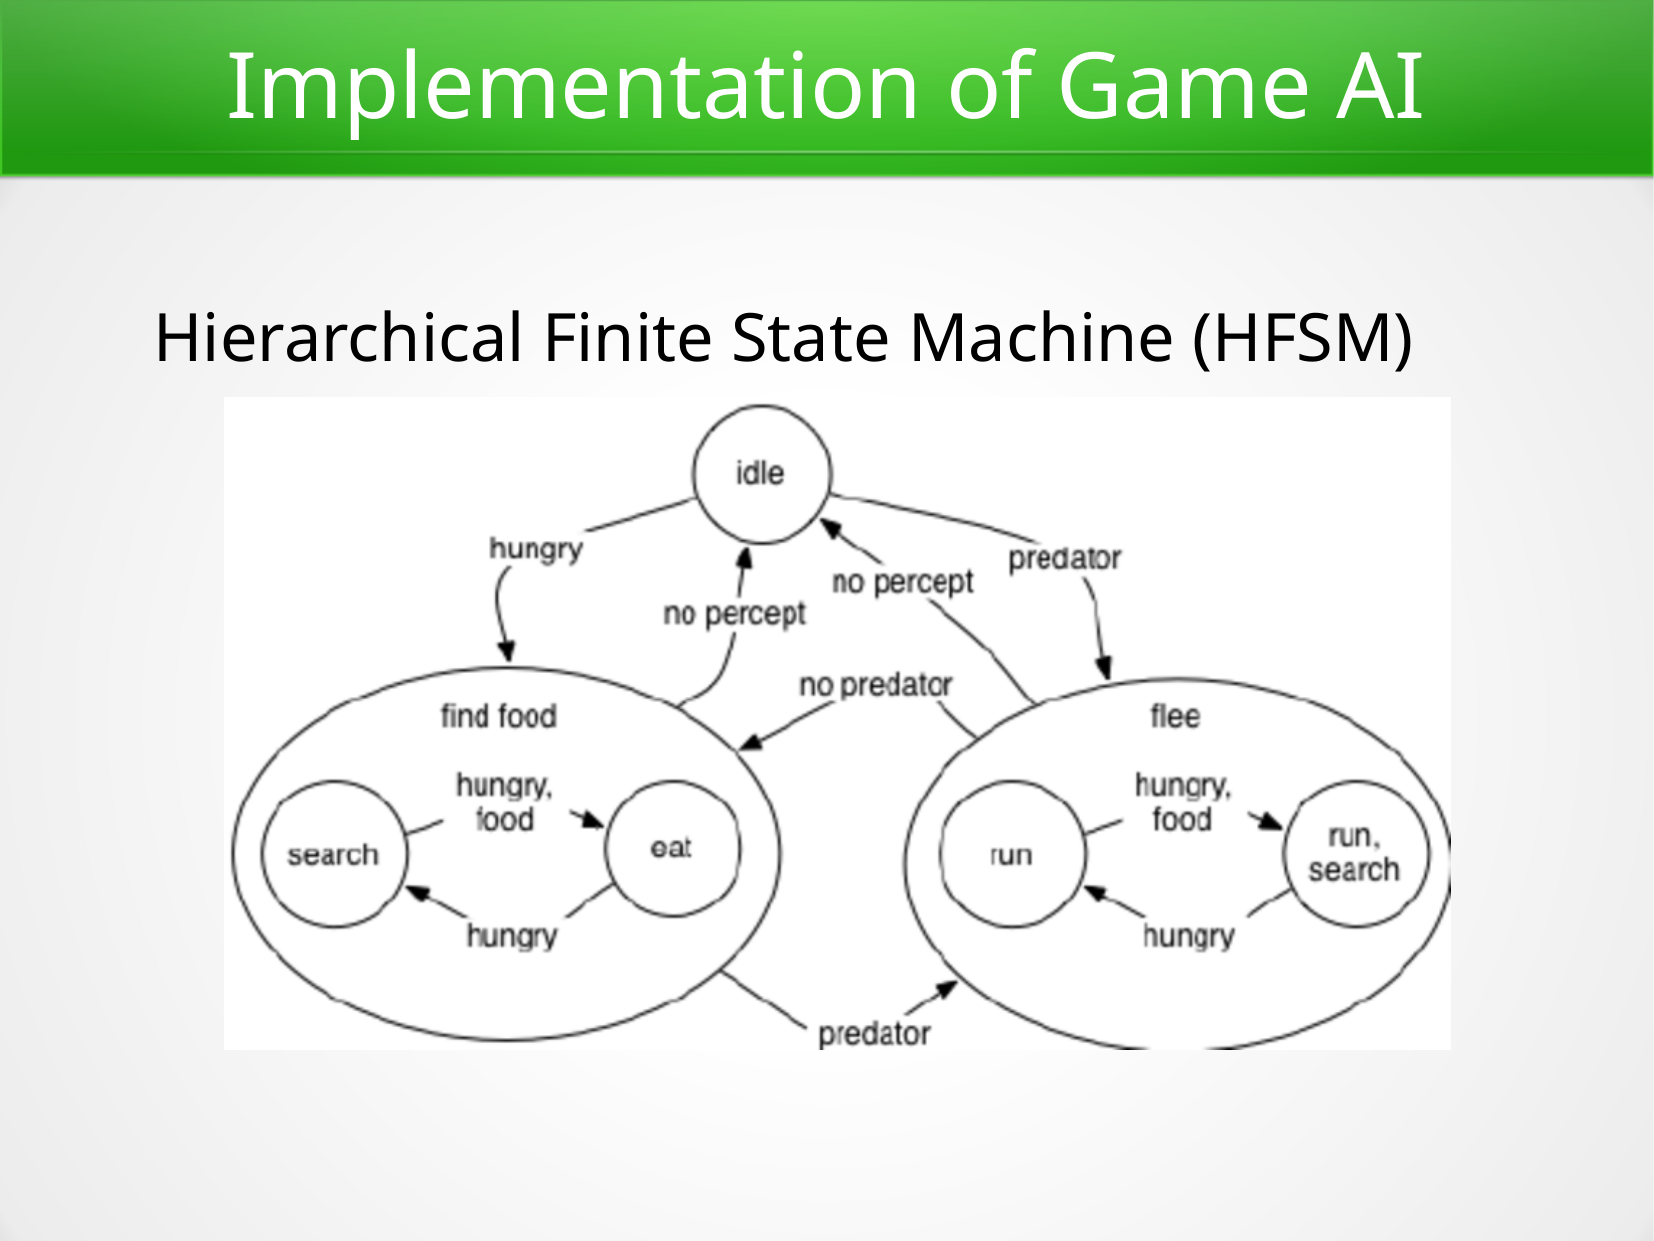

# Implementation of Game AI
Hierarchical Finite State Machine (HFSM)